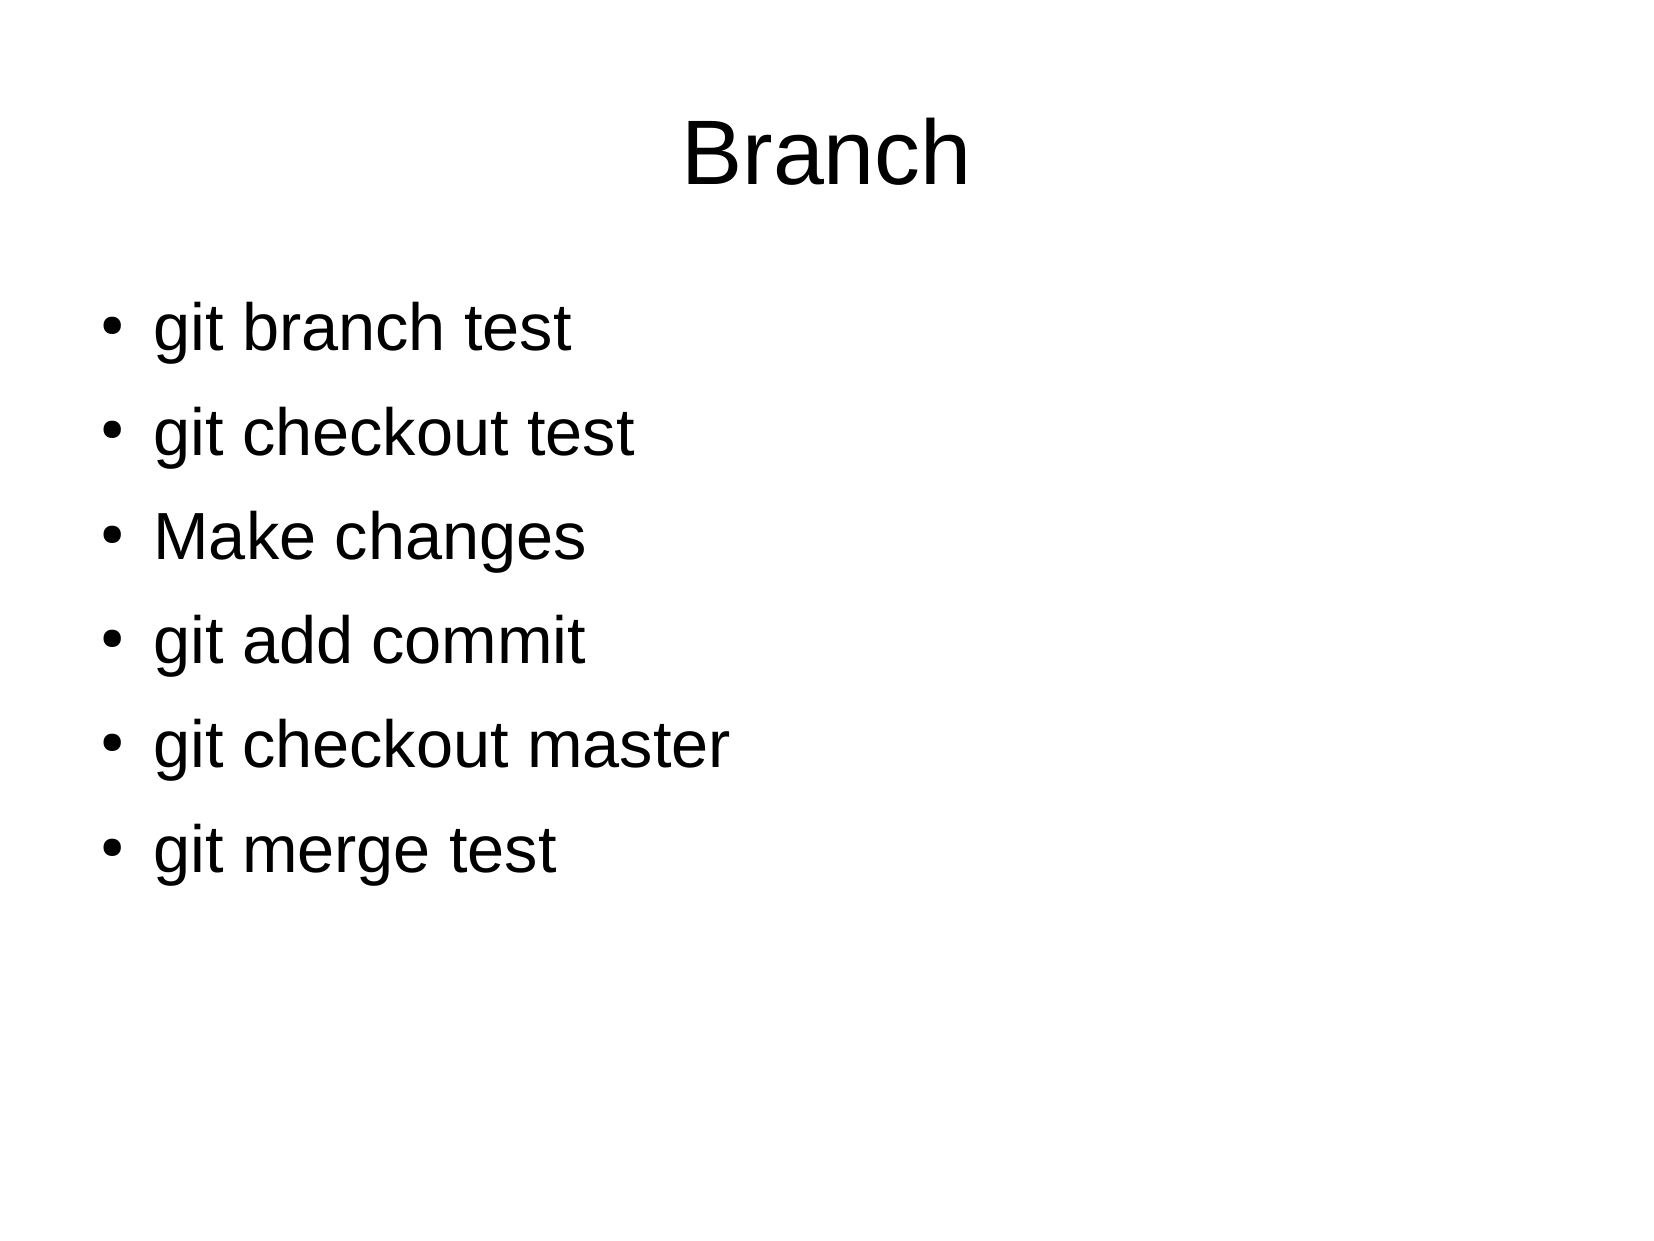

# Branch
git branch test
git checkout test
Make changes
git add commit
git checkout master
git merge test